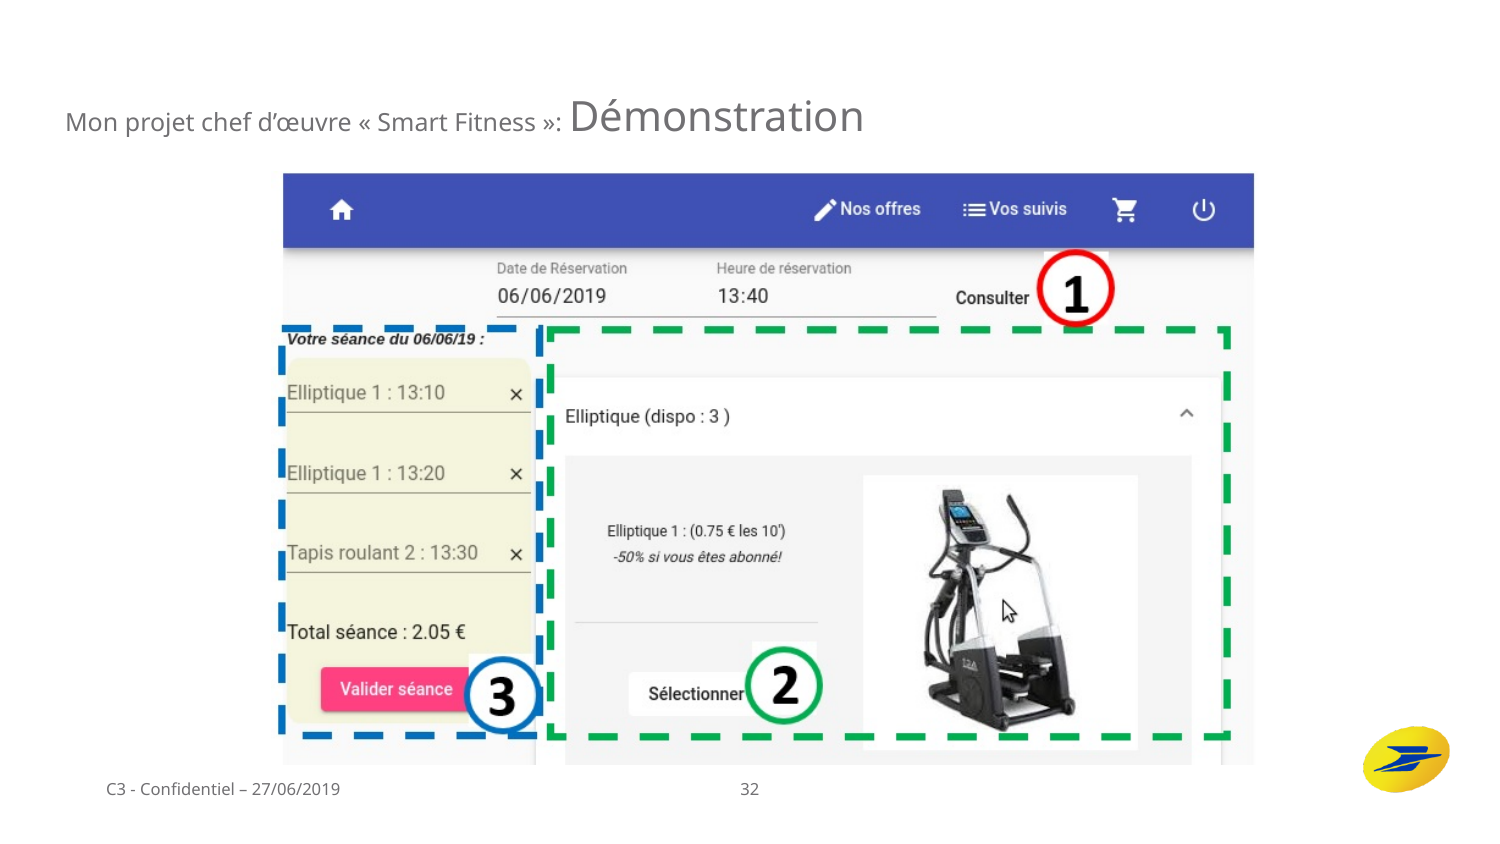

# Mon projet chef d’œuvre « Smart Fitness »: Démonstration